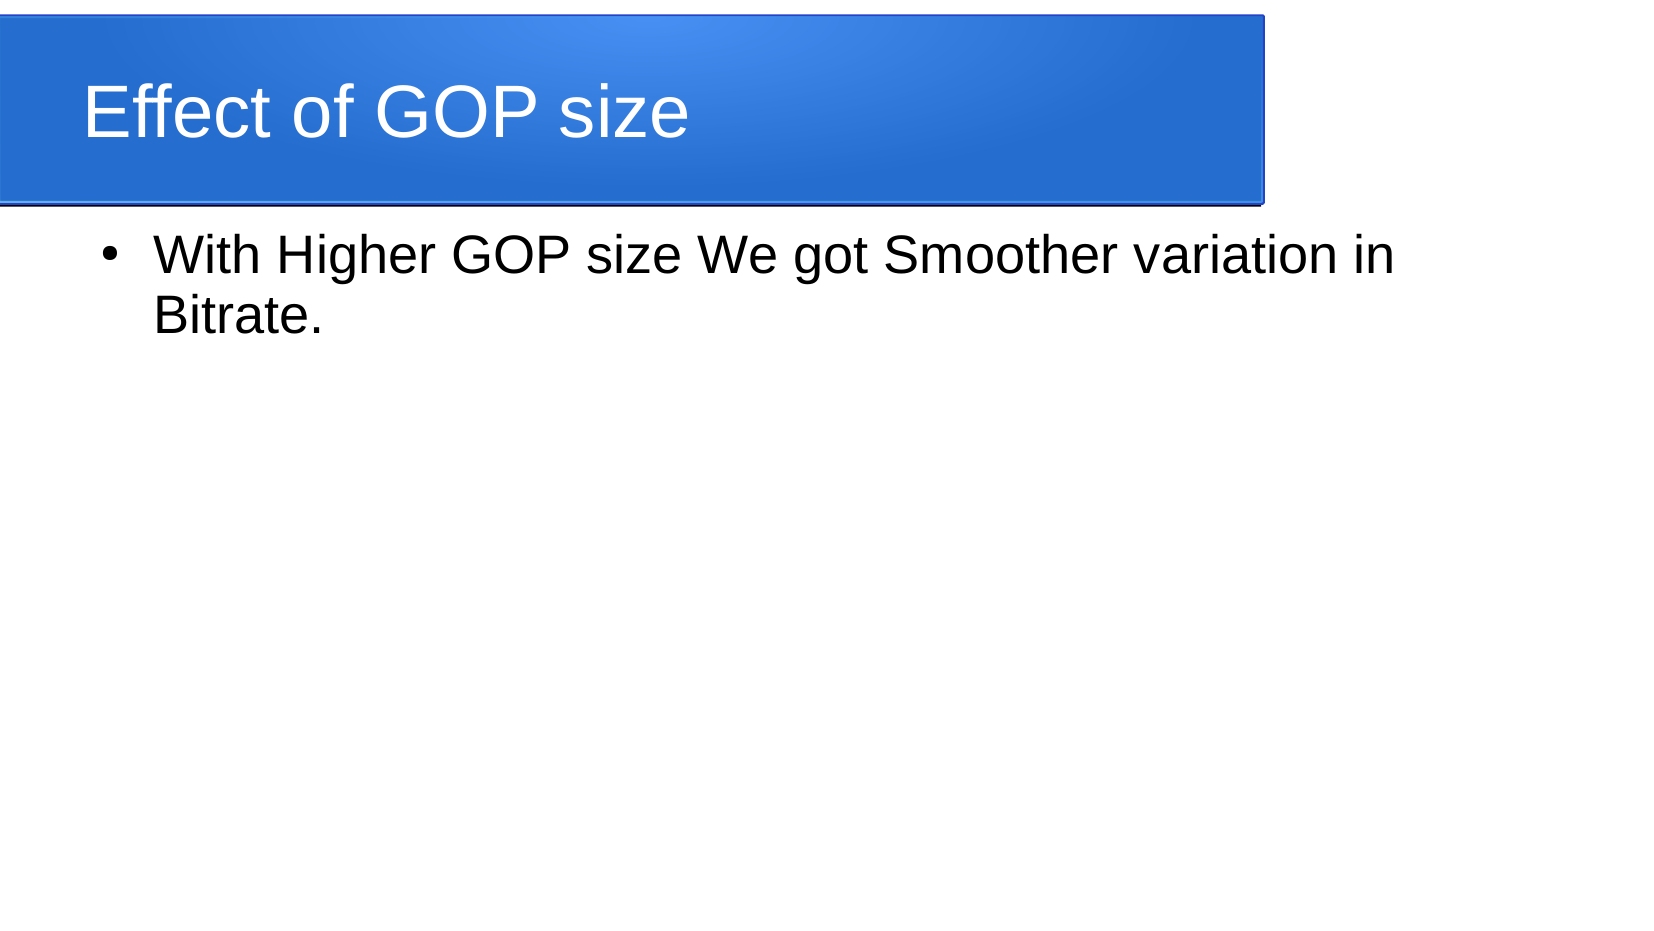

# Effect of GOP size
With Higher GOP size We got Smoother variation in Bitrate.